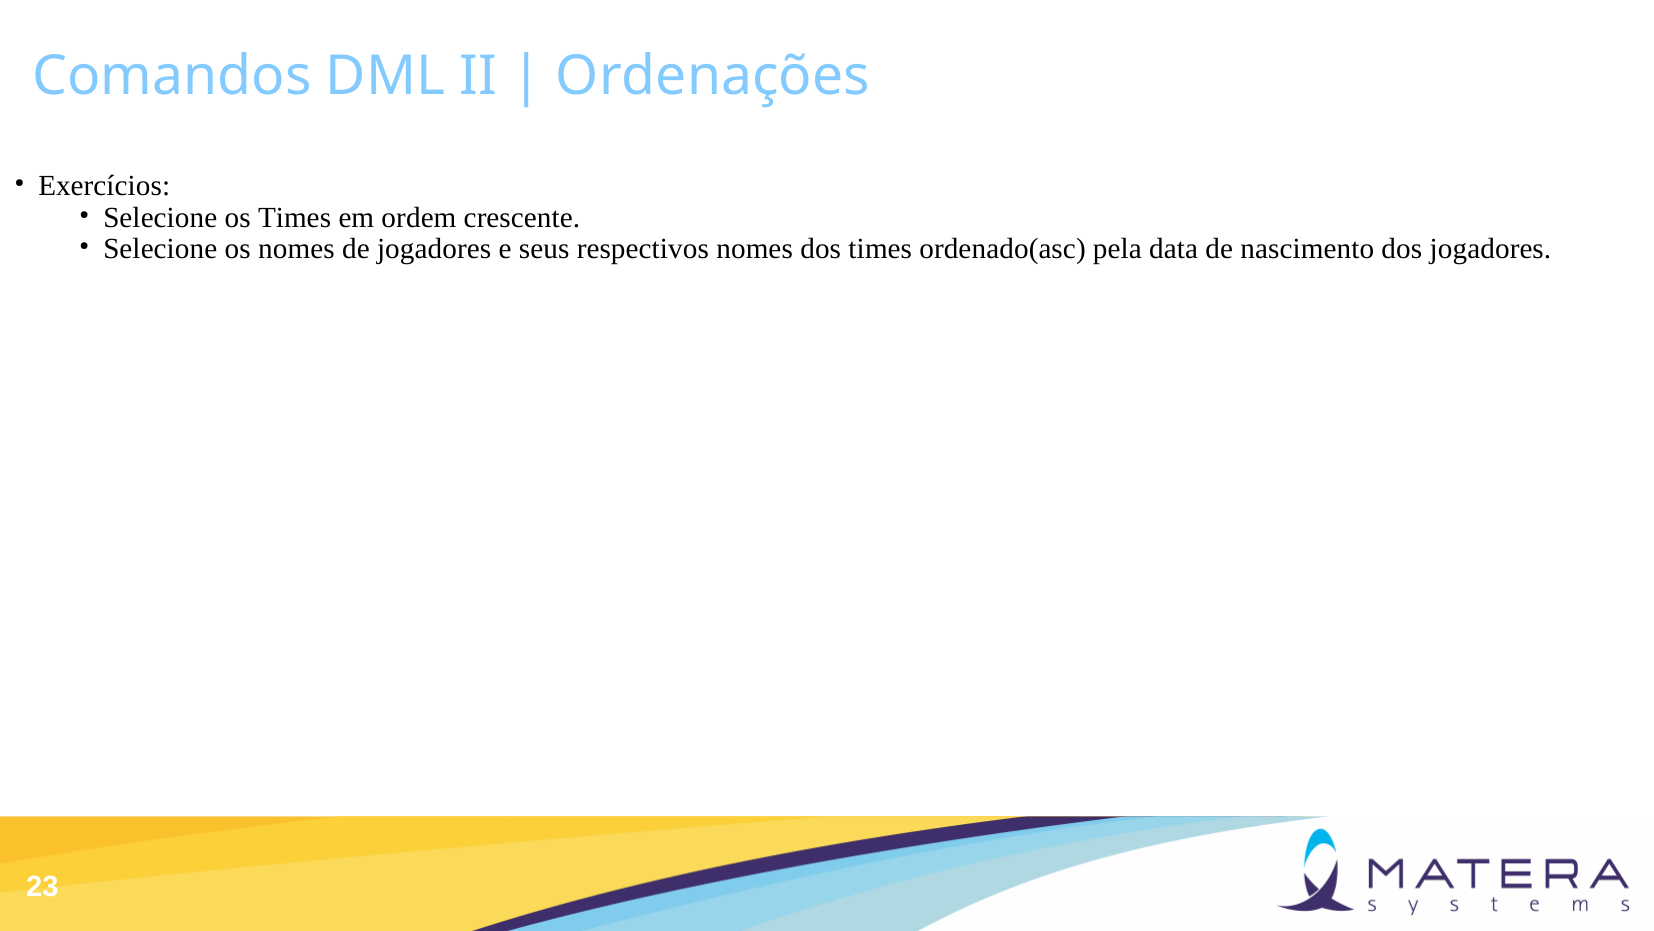

# Comandos DML II | Ordenações
Exercícios:
Selecione os Times em ordem crescente.
Selecione os nomes de jogadores e seus respectivos nomes dos times ordenado(asc) pela data de nascimento dos jogadores.